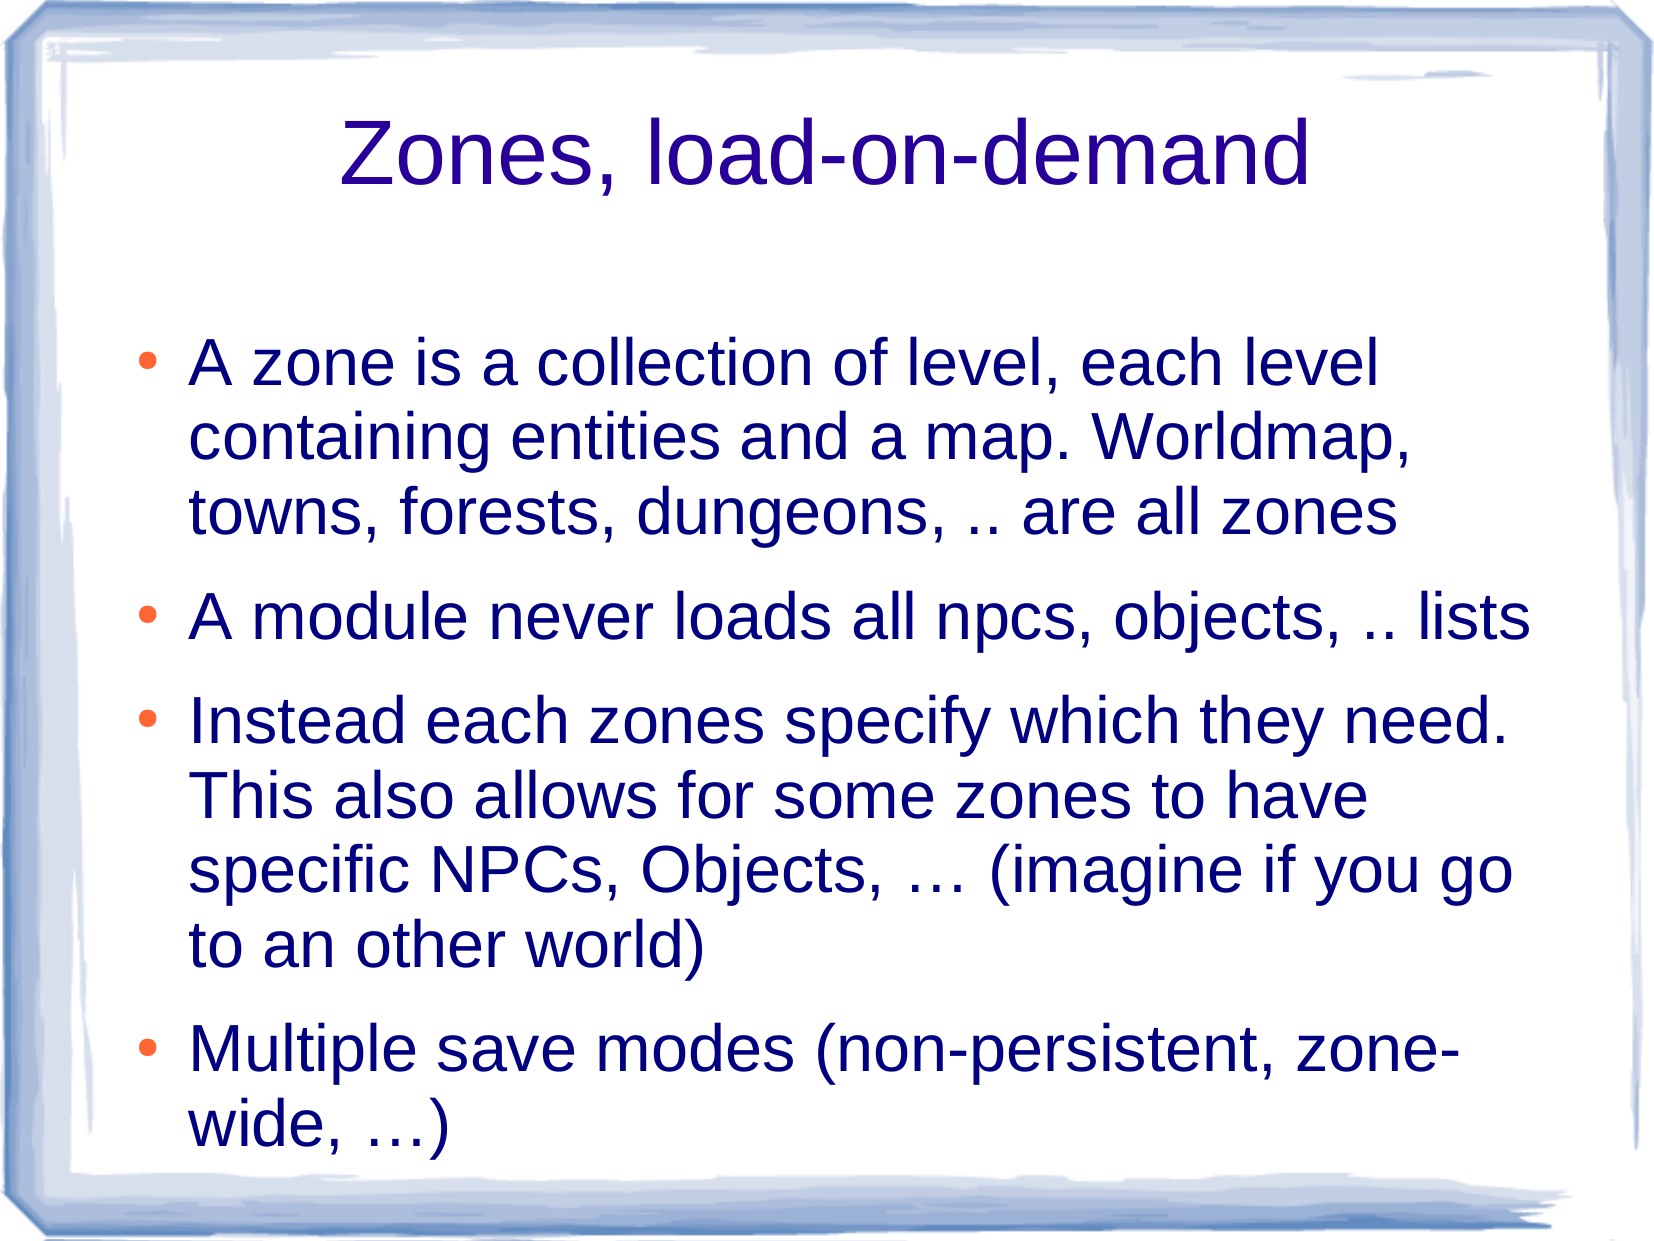

# Zones, load-on-demand
A zone is a collection of level, each level containing entities and a map. Worldmap, towns, forests, dungeons, .. are all zones
A module never loads all npcs, objects, .. lists
Instead each zones specify which they need. This also allows for some zones to have specific NPCs, Objects, … (imagine if you go to an other world)
Multiple save modes (non-persistent, zone-wide, …)